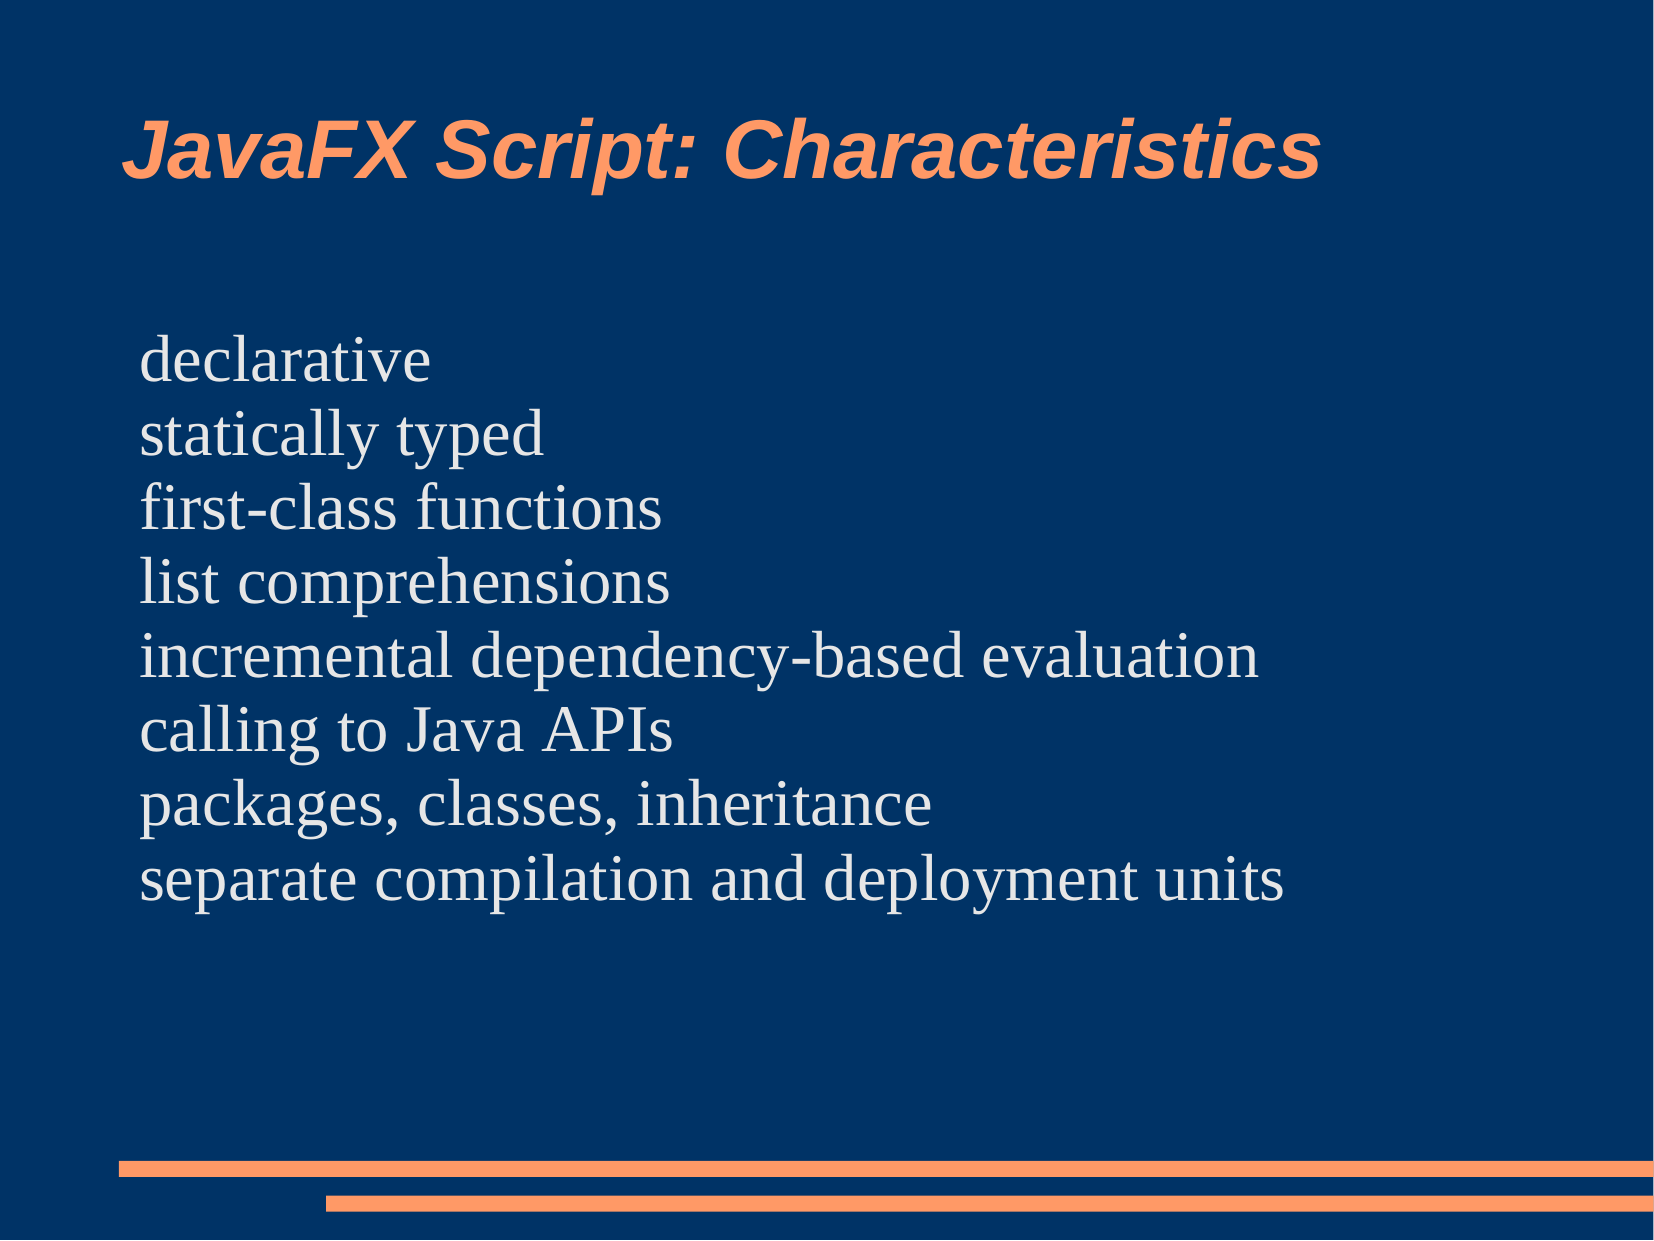

# JavaFX Script: Characteristics
declarative
statically typed
first-class functions
list comprehensions
incremental dependency-based evaluation
calling to Java APIs
packages, classes, inheritance
separate compilation and deployment units